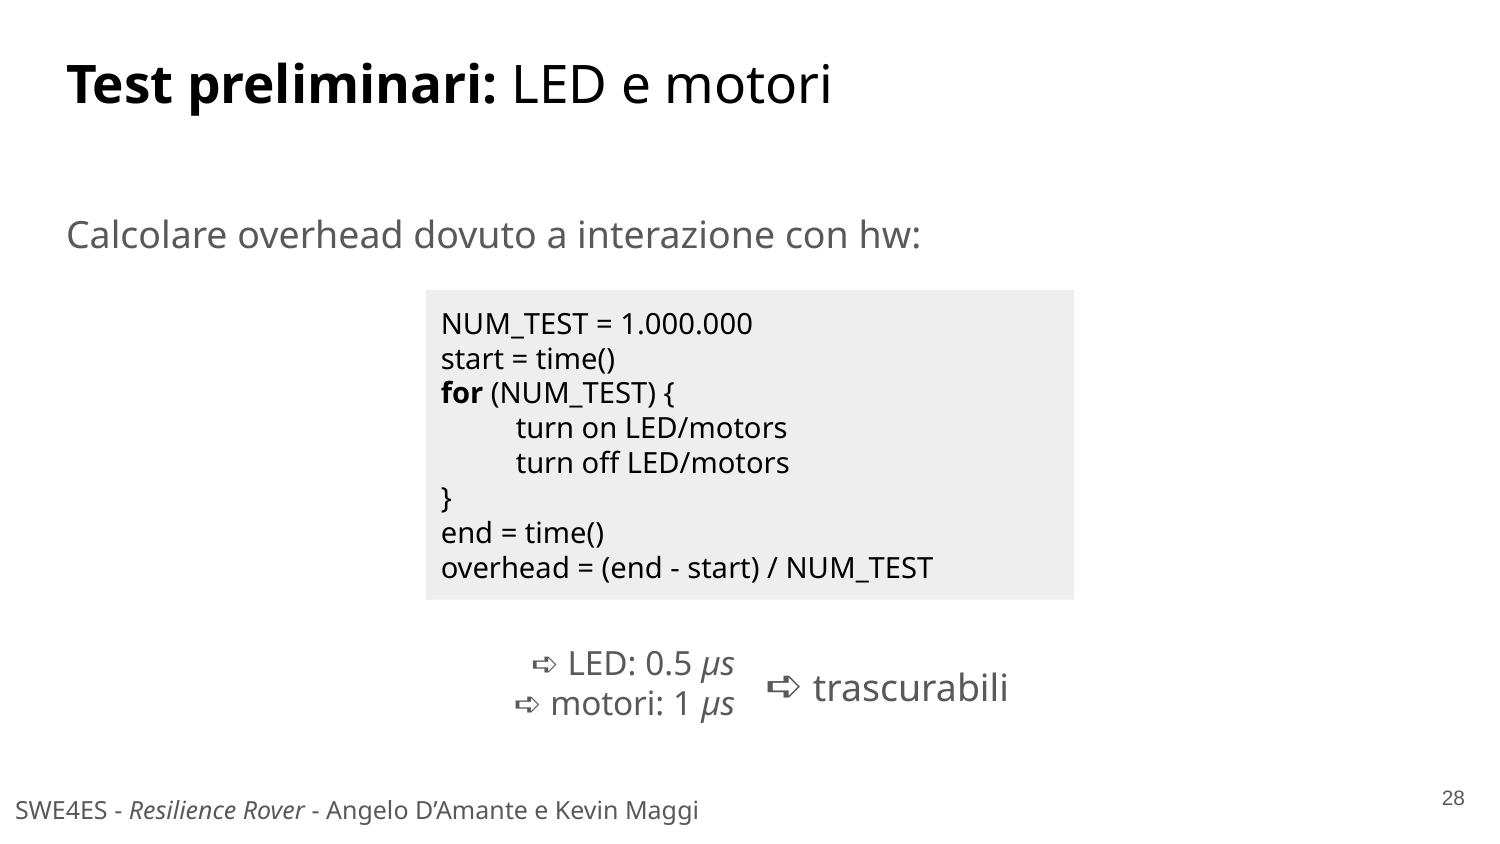

# Test preliminari: LED e motori
Calcolare overhead dovuto a interazione con hw:
NUM_TEST = 1.000.000
start = time()
for (NUM_TEST) {
	turn on LED/motors
	turn off LED/motors
}
end = time()
overhead = (end - start) / NUM_TEST
➪ LED: 0.5 μs
➪ motori: 1 μs
➪ trascurabili